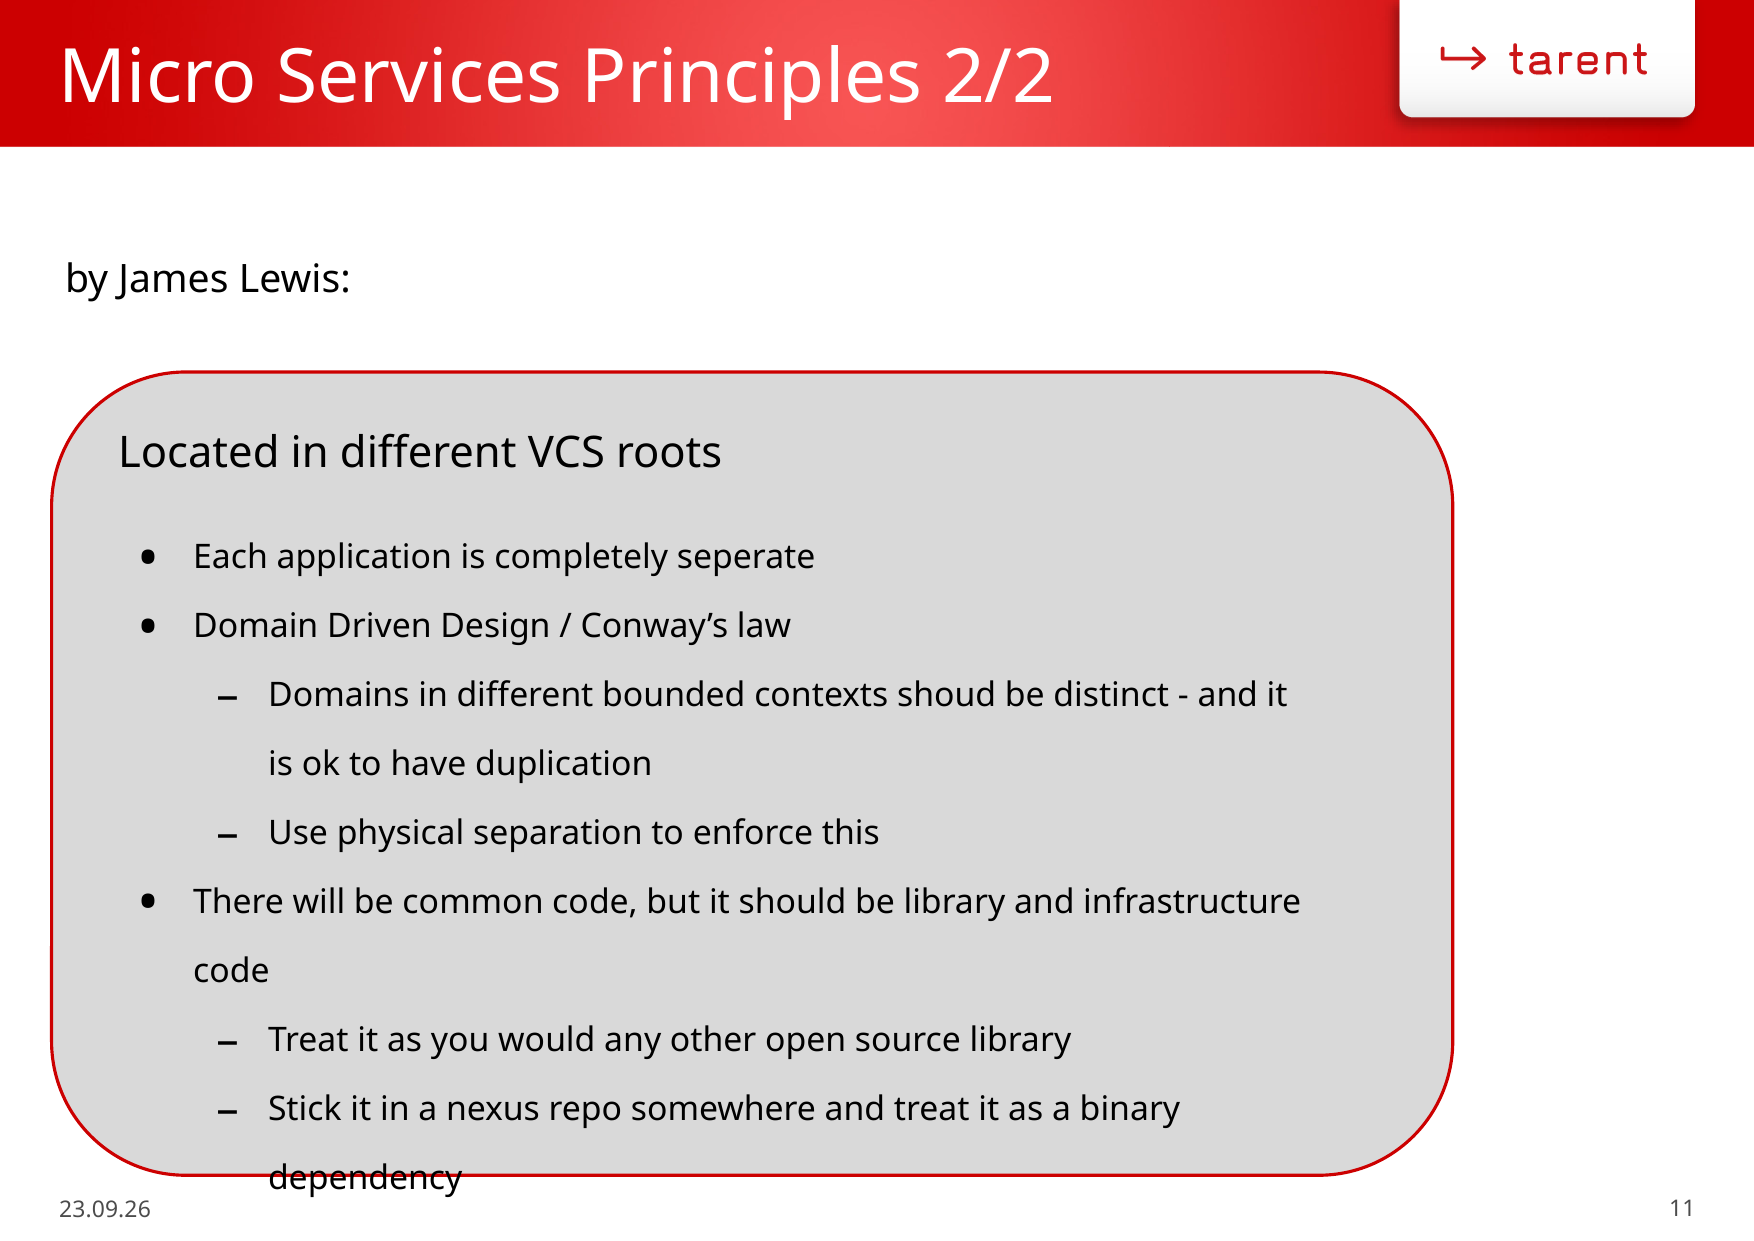

# Micro Services Principles 2/2
by James Lewis:
Located in different VCS roots
Each application is completely seperate
Domain Driven Design / Conway’s law
Domains in different bounded contexts shoud be distinct - and it is ok to have duplication
Use physical separation to enforce this
There will be common code, but it should be library and infrastructure code
Treat it as you would any other open source library
Stick it in a nexus repo somewhere and treat it as a binary dependency